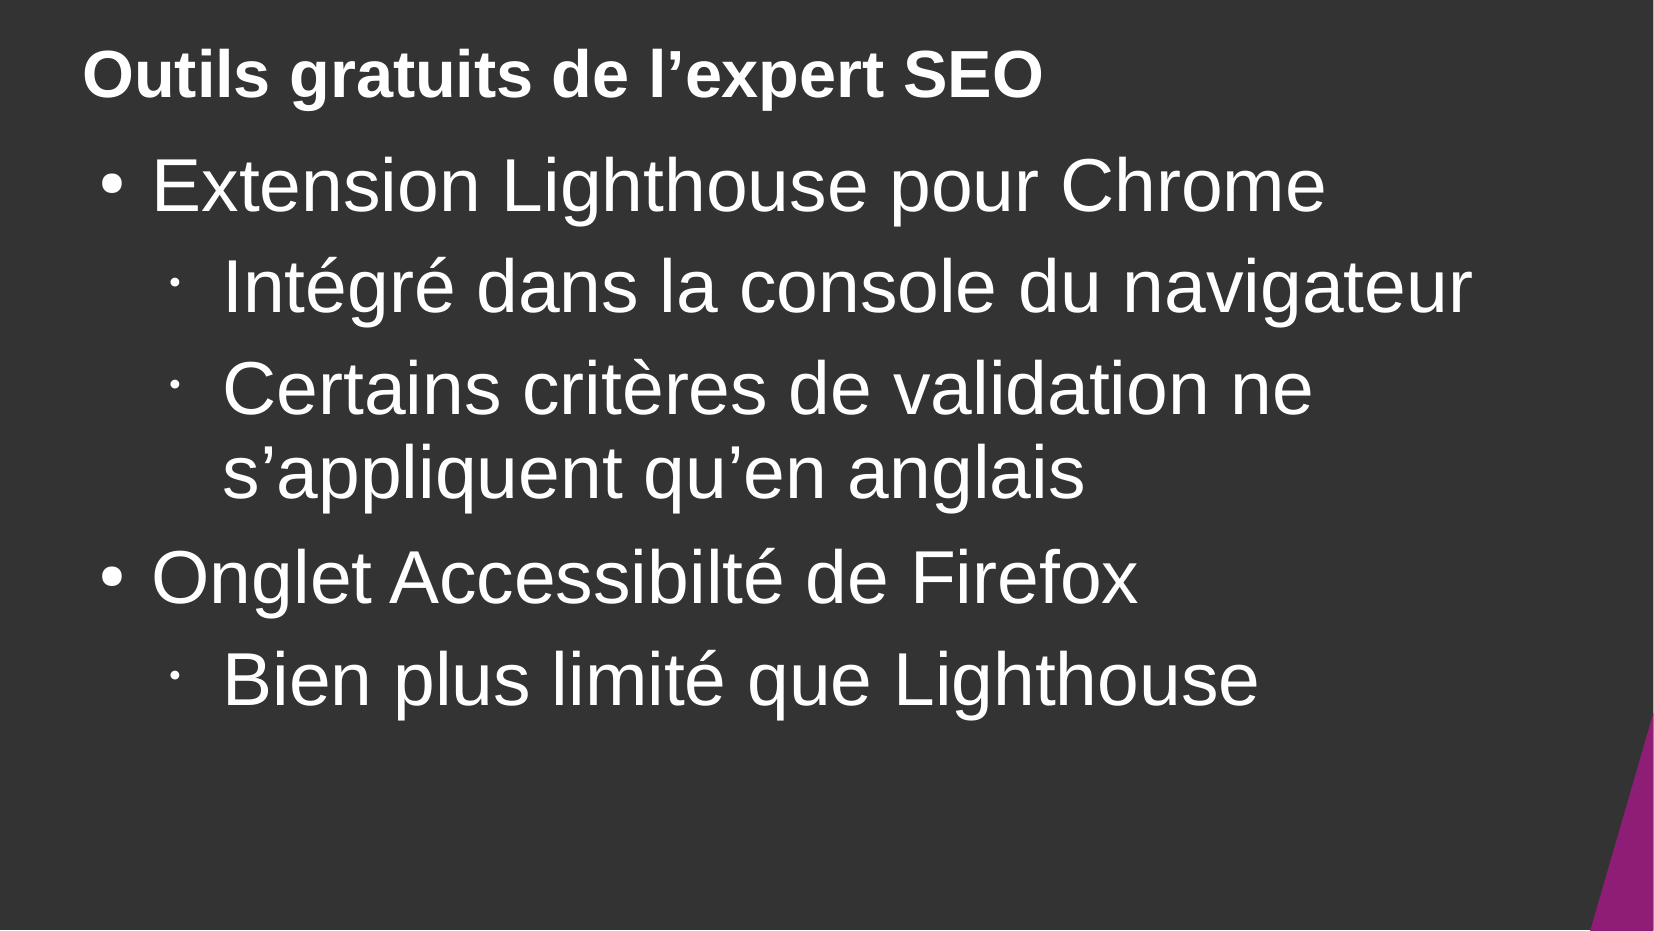

# Outils gratuits de l’expert SEO
Extension Lighthouse pour Chrome
Intégré dans la console du navigateur
Certains critères de validation ne s’appliquent qu’en anglais
Onglet Accessibilté de Firefox
Bien plus limité que Lighthouse